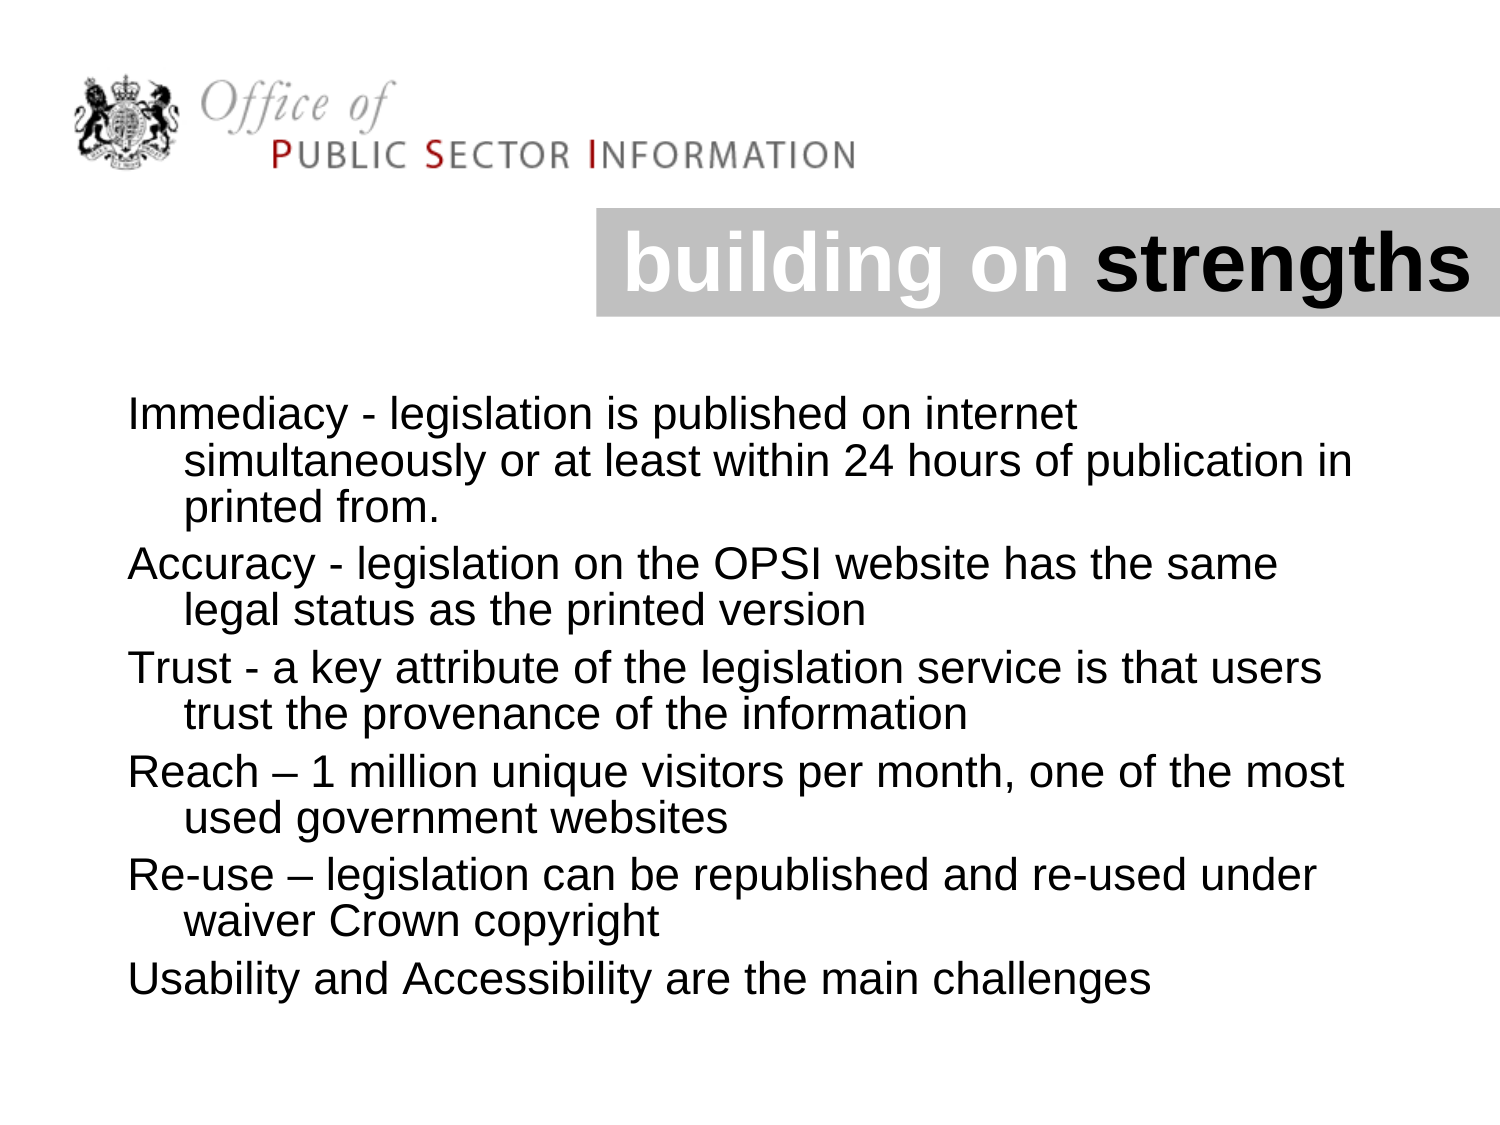

building on strengths
# Immediacy - legislation is published on internet simultaneously or at least within 24 hours of publication in printed from.
Accuracy - legislation on the OPSI website has the same legal status as the printed version
Trust - a key attribute of the legislation service is that users trust the provenance of the information
Reach – 1 million unique visitors per month, one of the most used government websites
Re-use – legislation can be republished and re-used under waiver Crown copyright
Usability and Accessibility are the main challenges